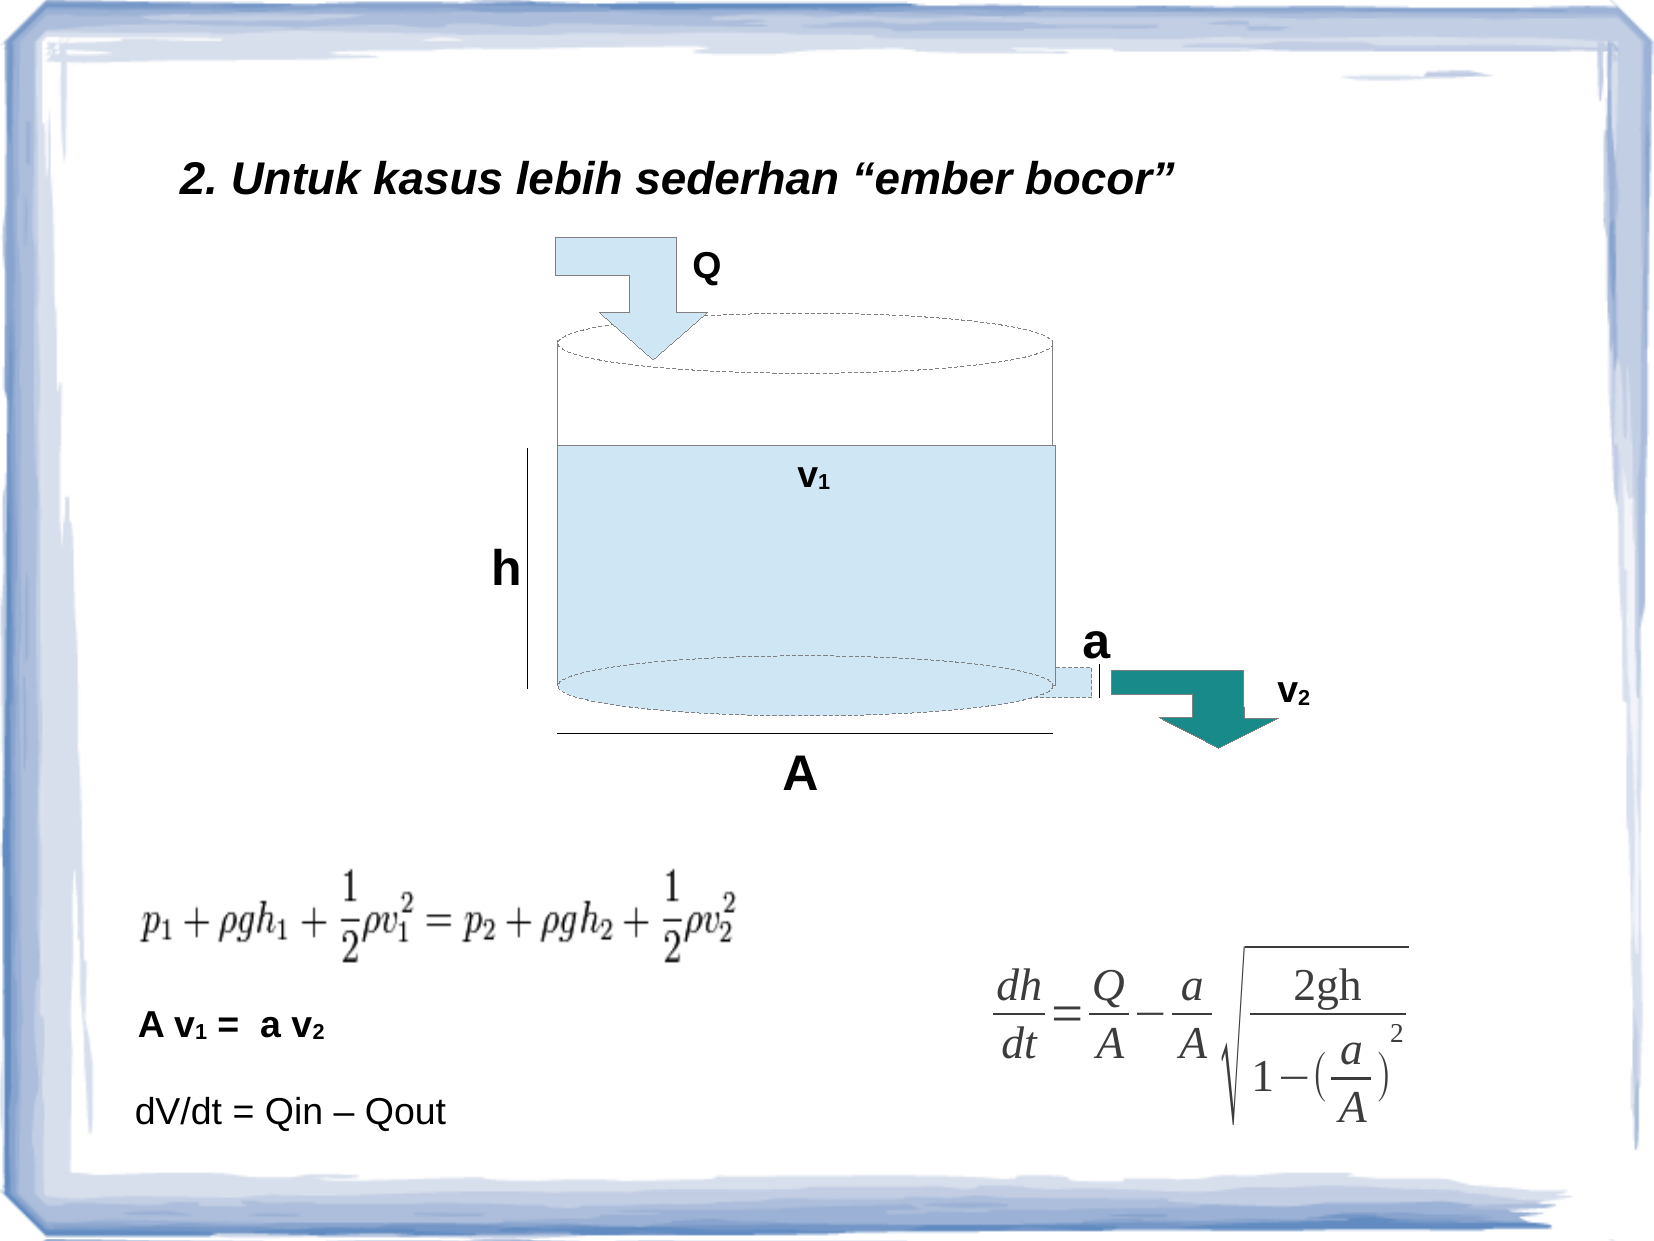

2. Untuk kasus lebih sederhan “ember bocor”
Q
v1
h
a
v2
A
A v1 = a v2
dV/dt = Qin – Qout